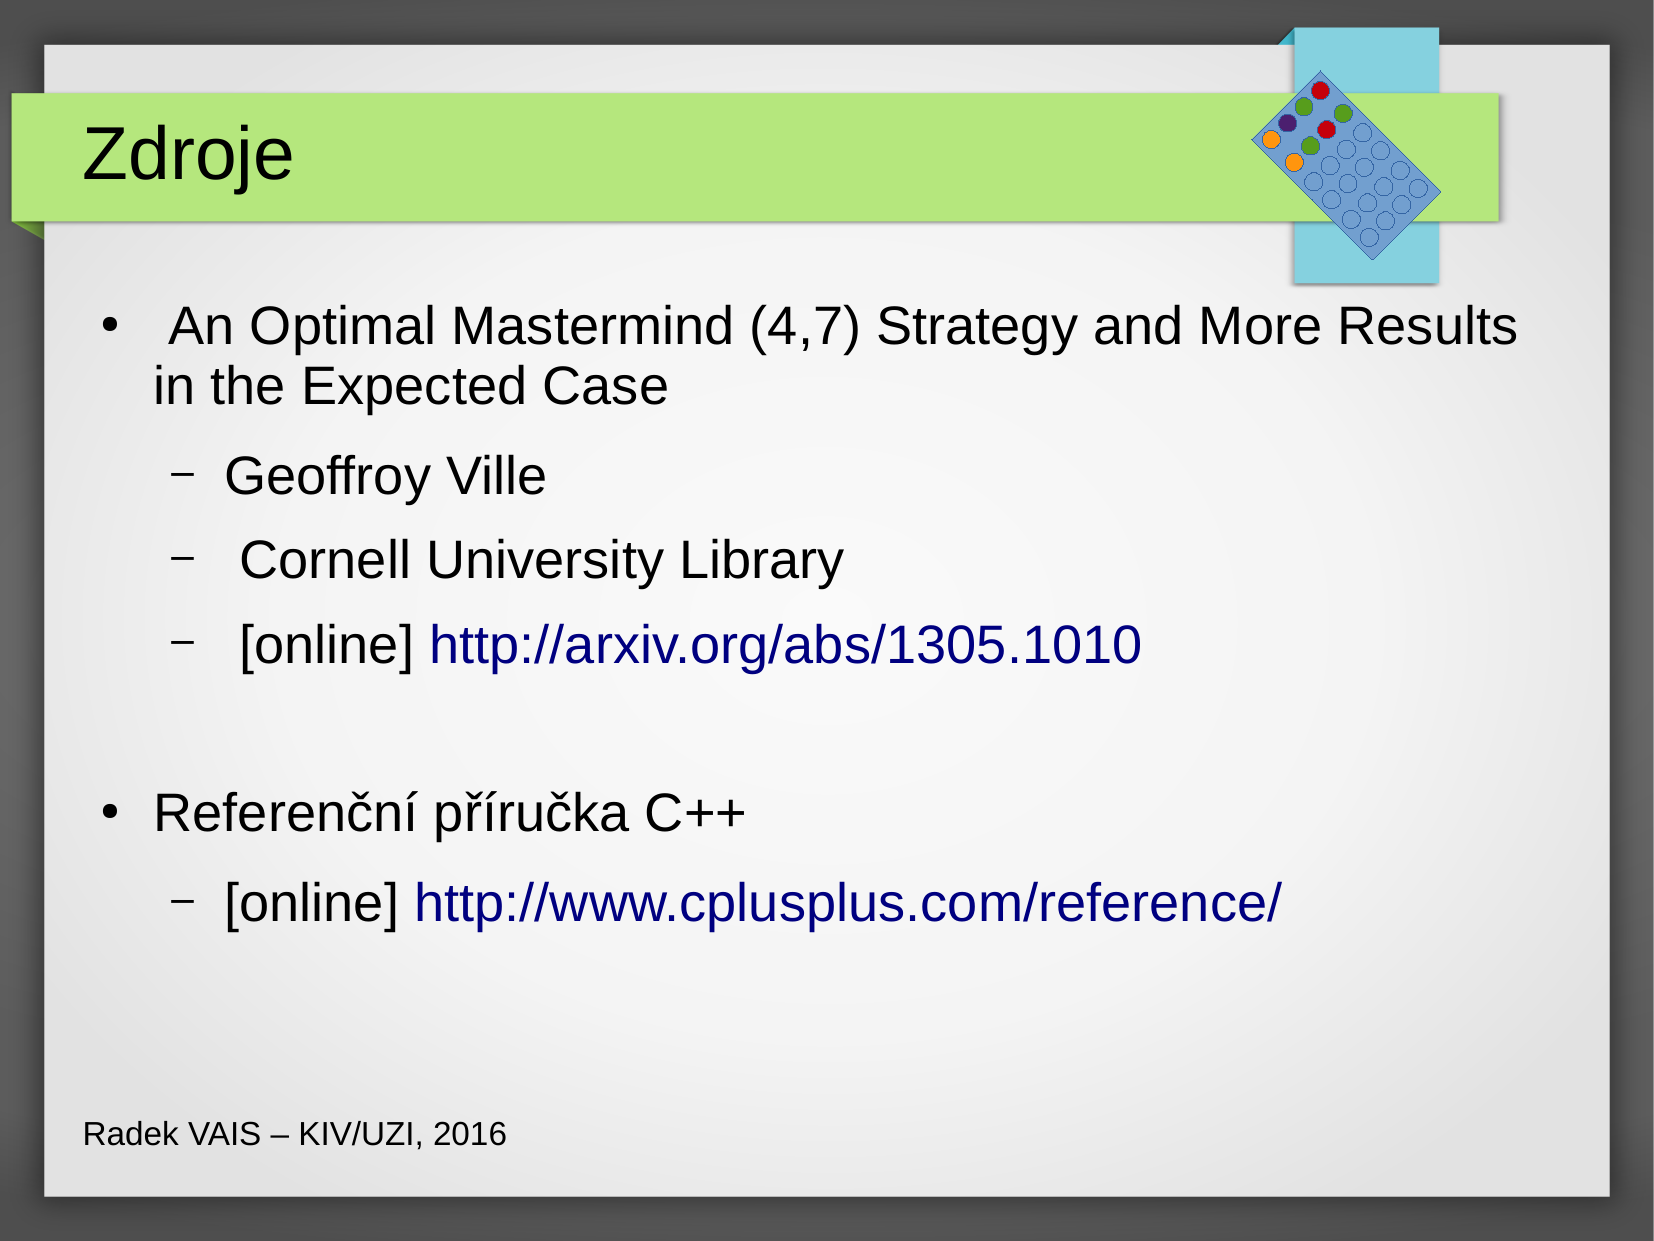

# Zdroje
 An Optimal Mastermind (4,7) Strategy and More Results in the Expected Case
Geoffroy Ville
 Cornell University Library
 [online] http://arxiv.org/abs/1305.1010
Referenční příručka C++
[online] http://www.cplusplus.com/reference/
Radek VAIS – KIV/UZI, 2016